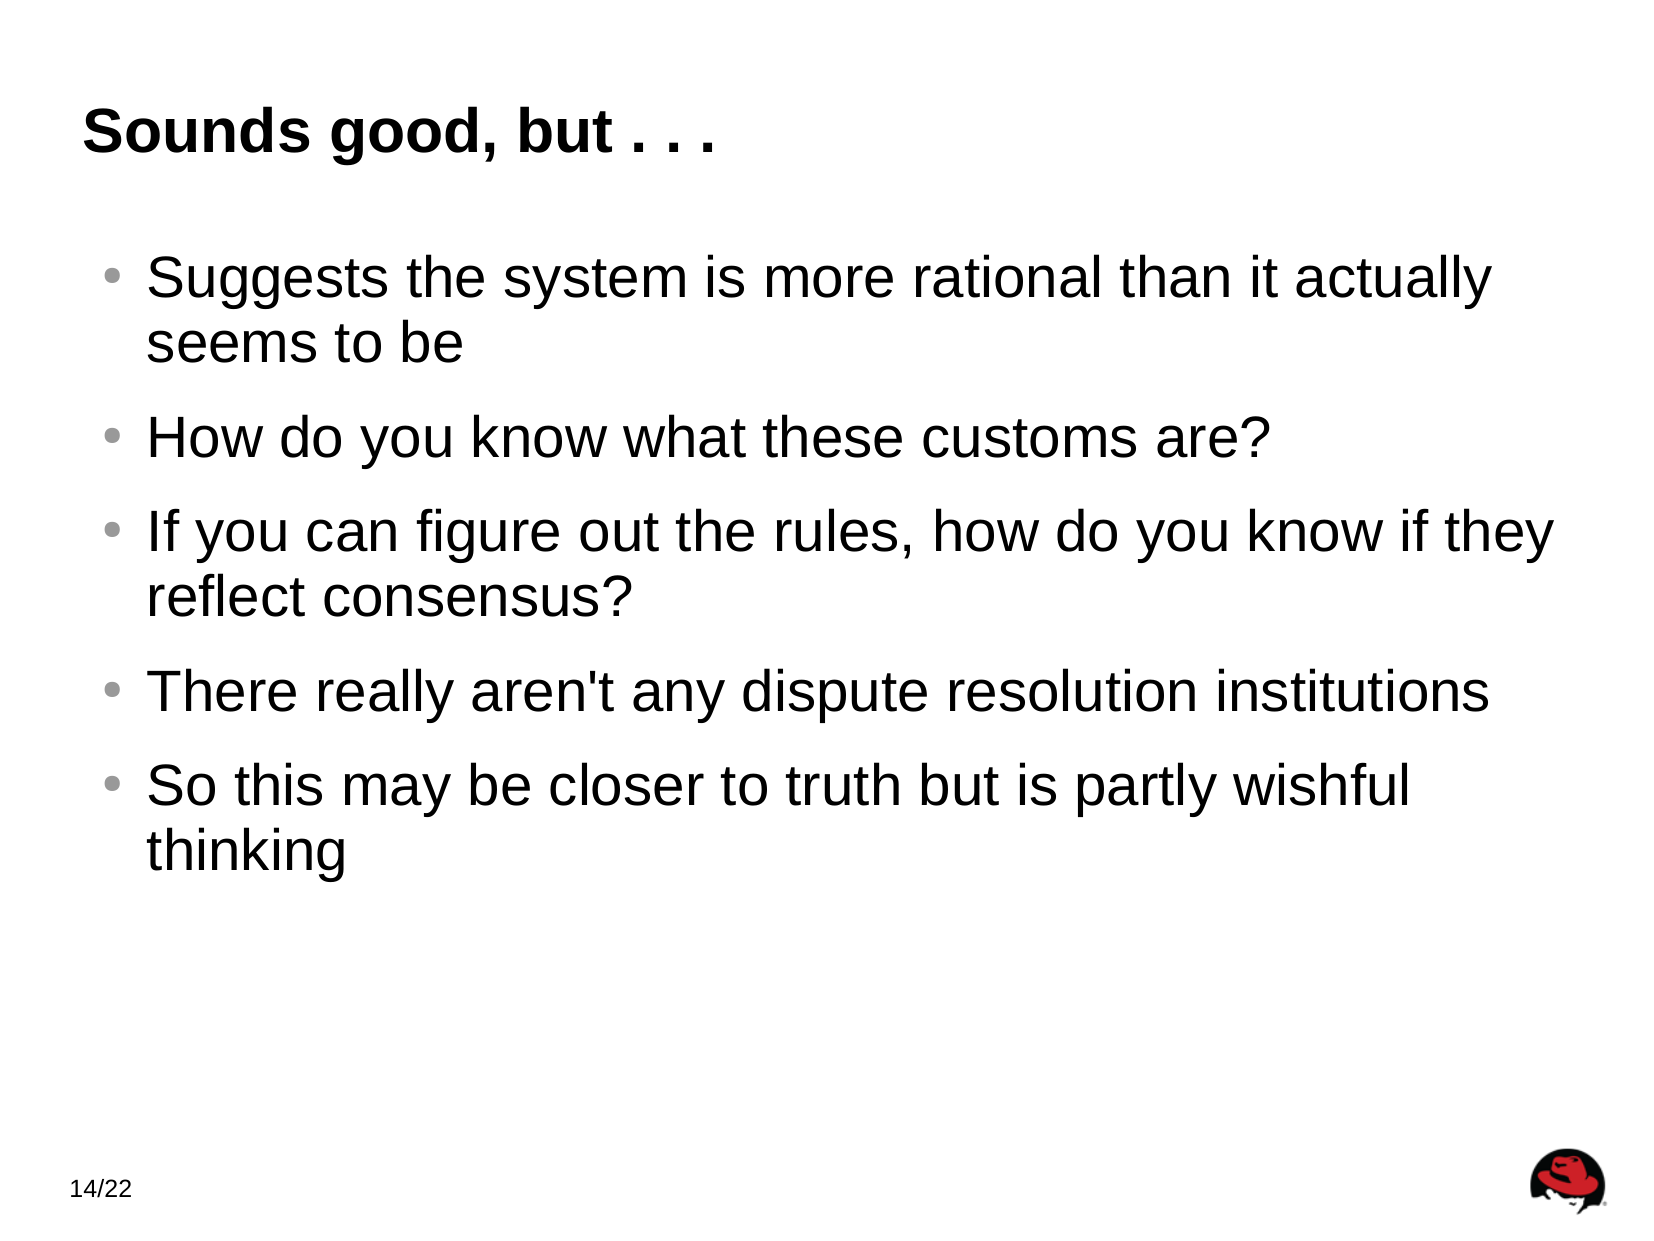

# Sounds good, but . . .
Suggests the system is more rational than it actually seems to be
How do you know what these customs are?
If you can figure out the rules, how do you know if they reflect consensus?
There really aren't any dispute resolution institutions
So this may be closer to truth but is partly wishful thinking